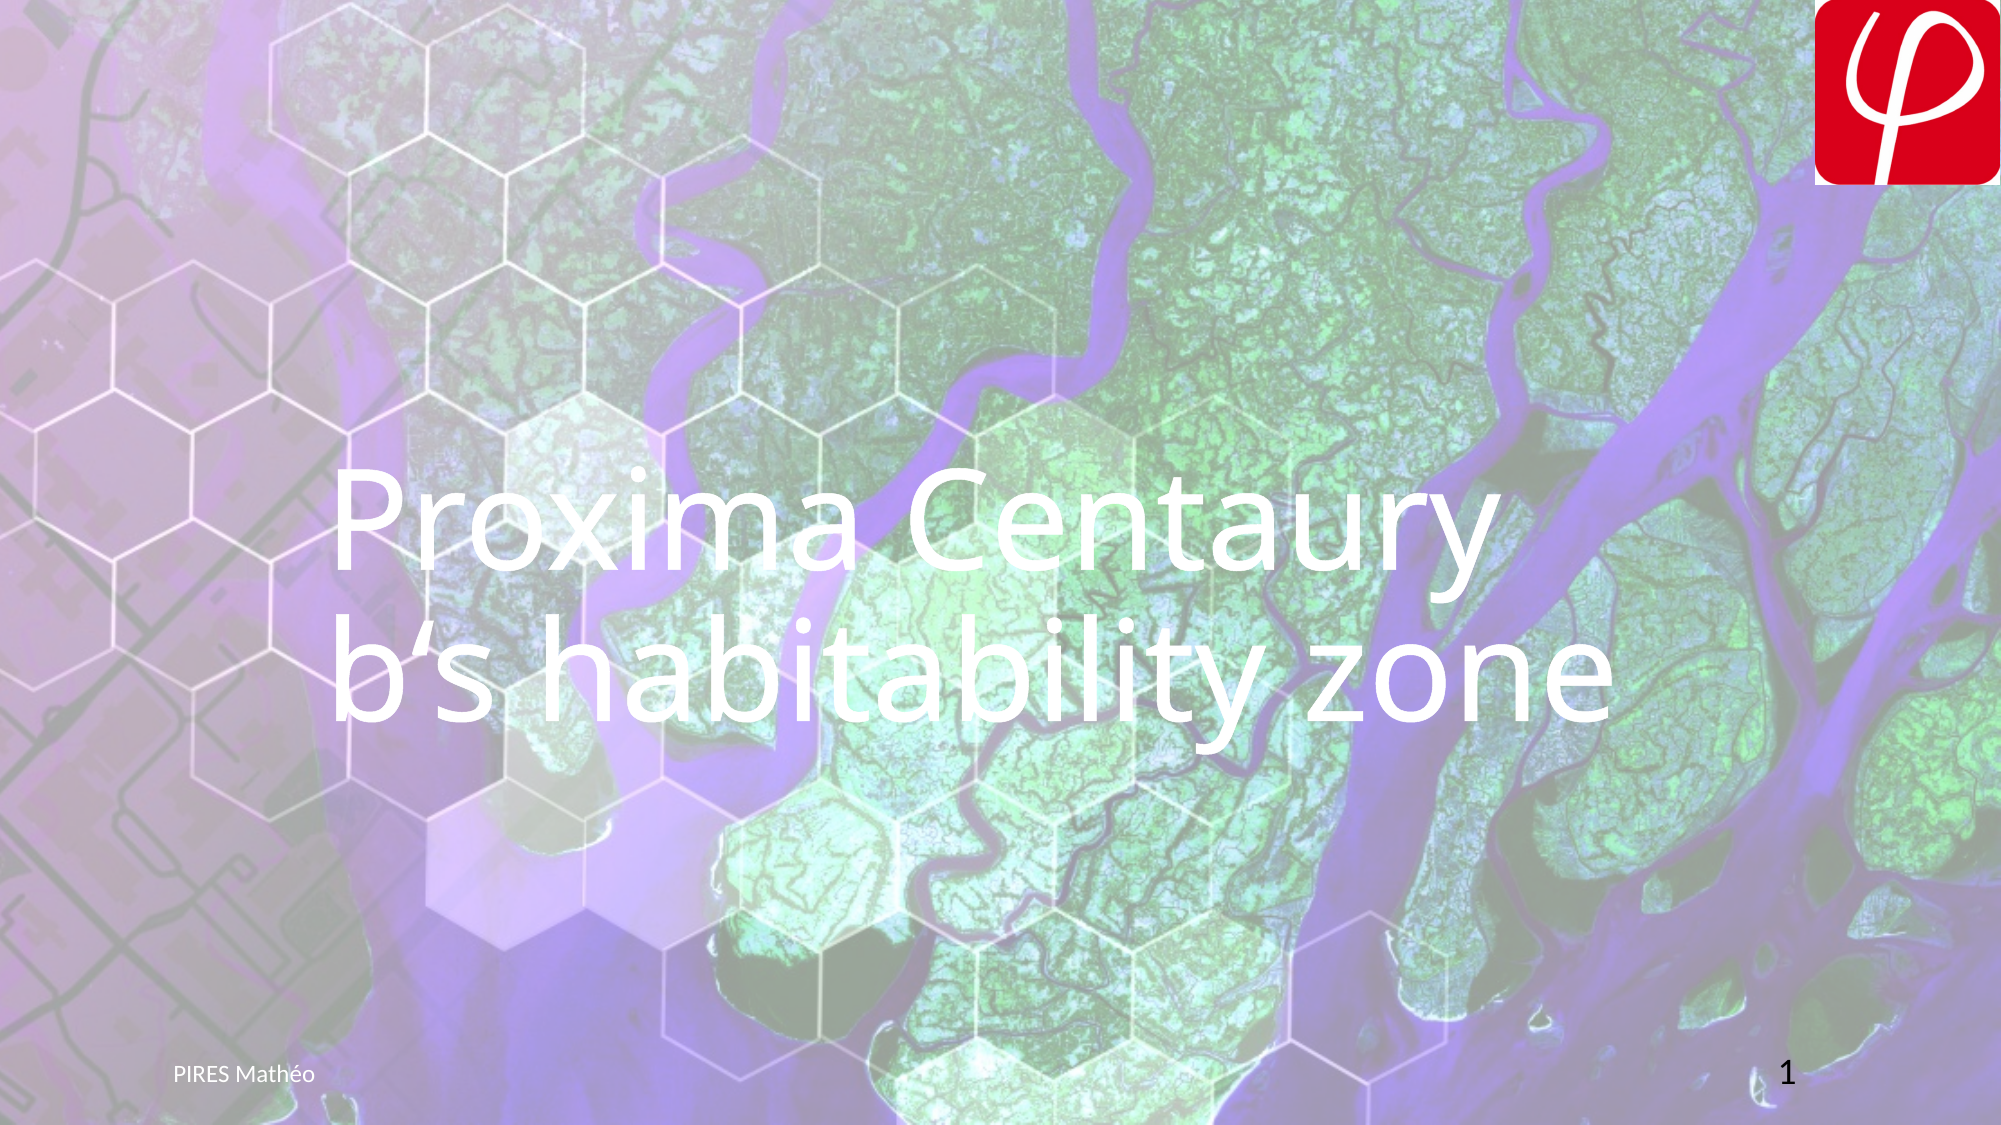

# Proxima Centaury b‘s habitability zone
PIRES Mathéo